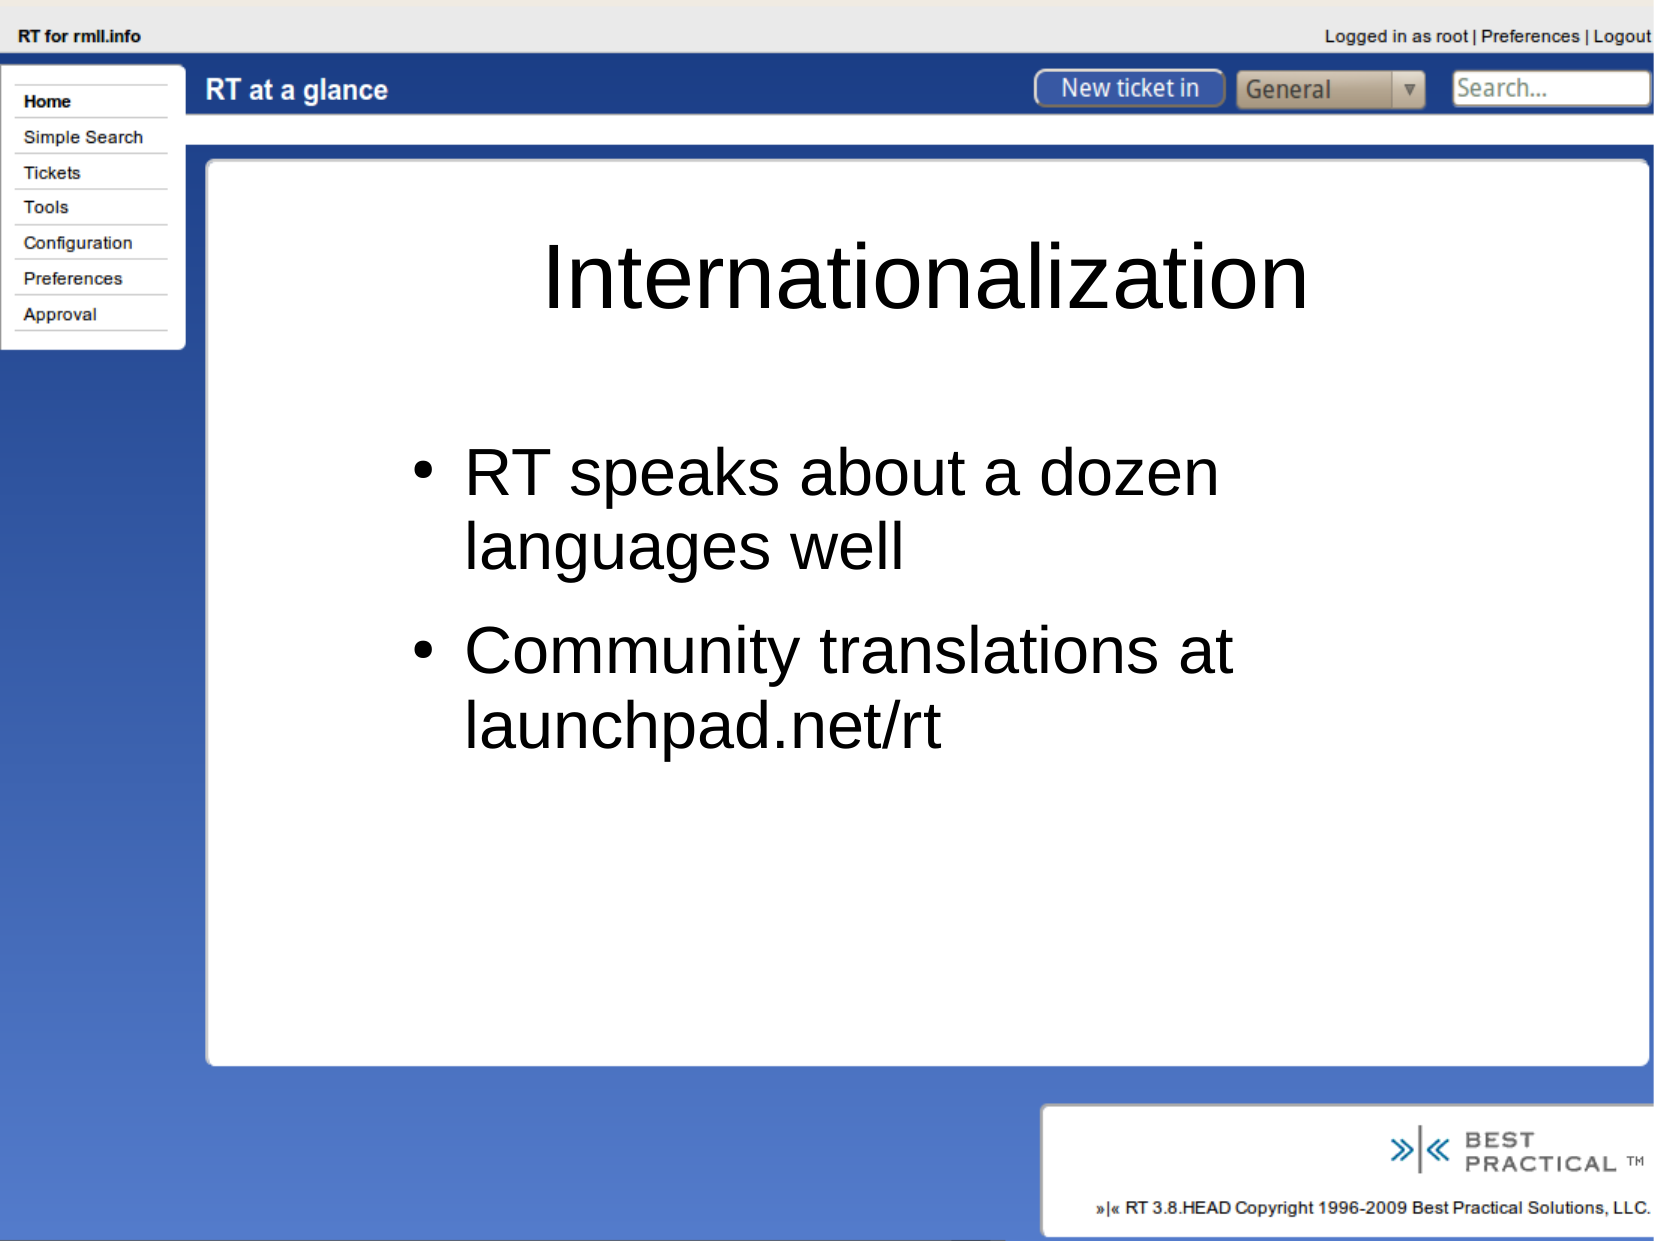

# Internationalization
RT speaks about a dozen languages well
Community translations at launchpad.net/rt